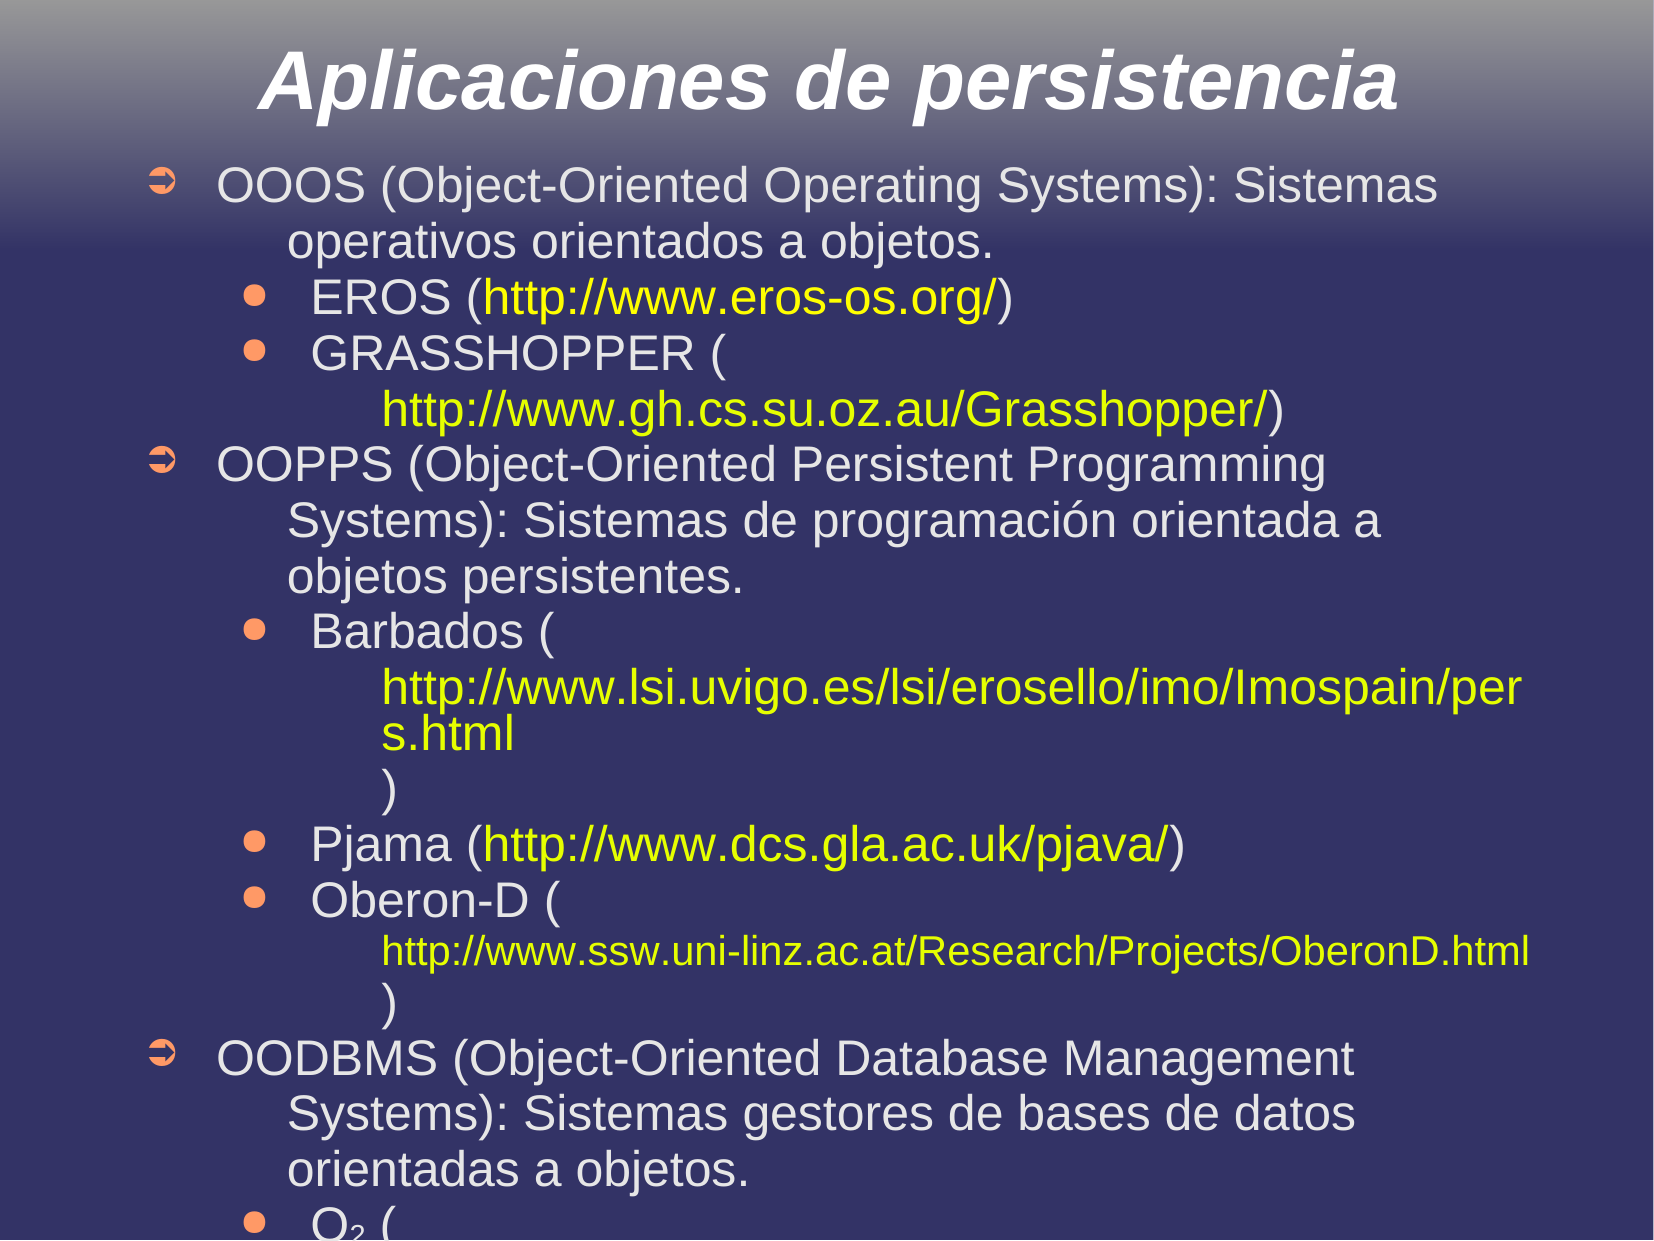

# Aplicaciones de persistencia
OOOS (Object-Oriented Operating Systems): Sistemas operativos orientados a objetos.
EROS (http://www.eros-os.org/)
GRASSHOPPER (http://www.gh.cs.su.oz.au/Grasshopper/)
OOPPS (Object-Oriented Persistent Programming Systems): Sistemas de programación orientada a objetos persistentes.
Barbados (http://www.lsi.uvigo.es/lsi/erosello/imo/Imospain/pers.html)
Pjama (http://www.dcs.gla.ac.uk/pjava/)
Oberon-D (http://www.ssw.uni-linz.ac.at/Research/Projects/OberonD.html)
OODBMS (Object-Oriented Database Management Systems): Sistemas gestores de bases de datos orientadas a objetos.
O2 (http://www.dbis.informatik.uni-frankfurt.de/REPORTS/GOODSTEP/goodstep.html)